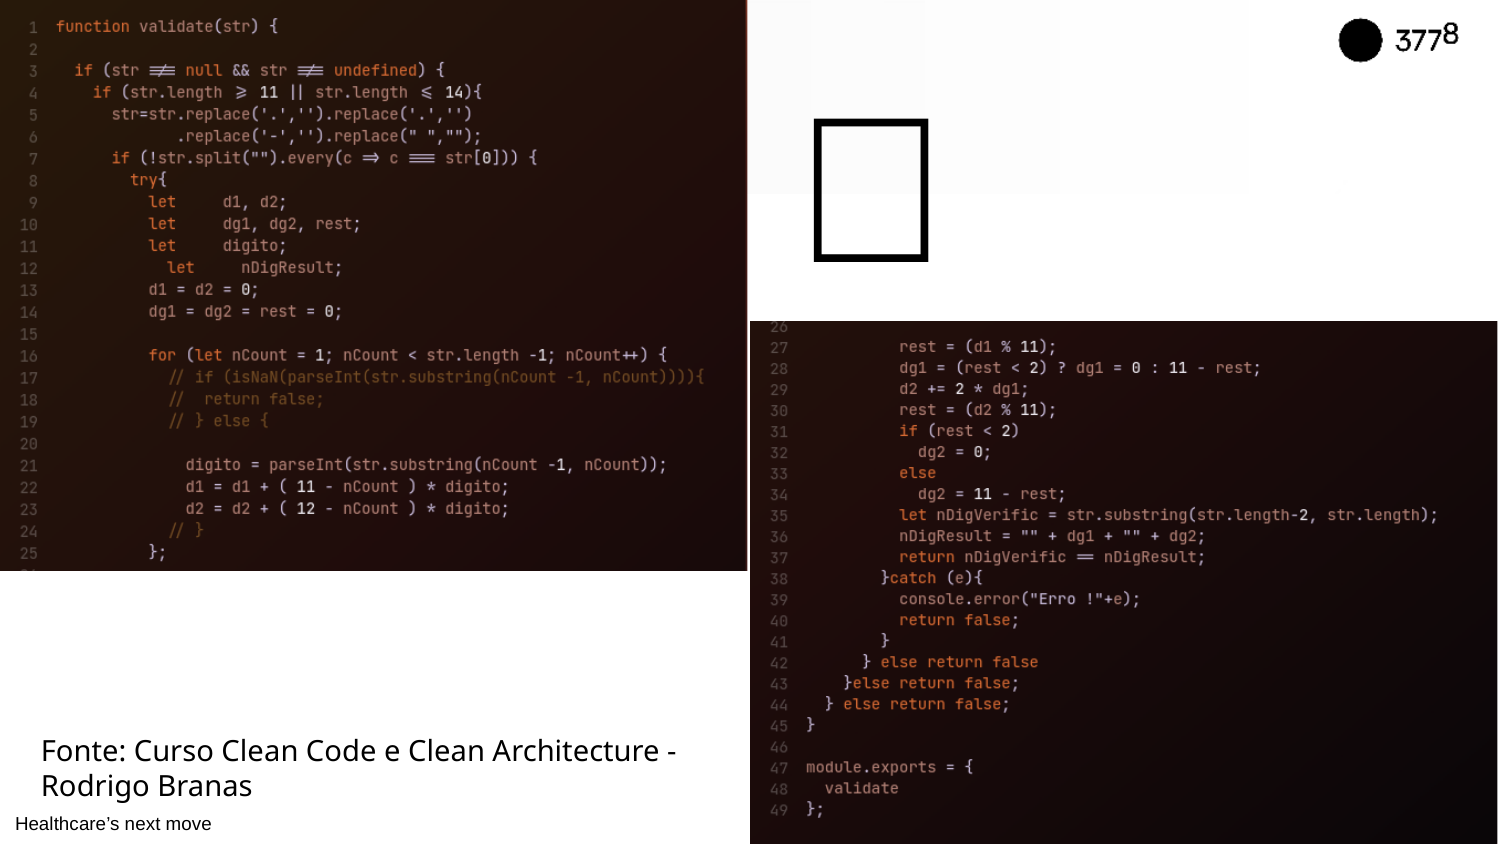

#
🤔
Fonte: Curso Clean Code e Clean Architecture - Rodrigo Branas